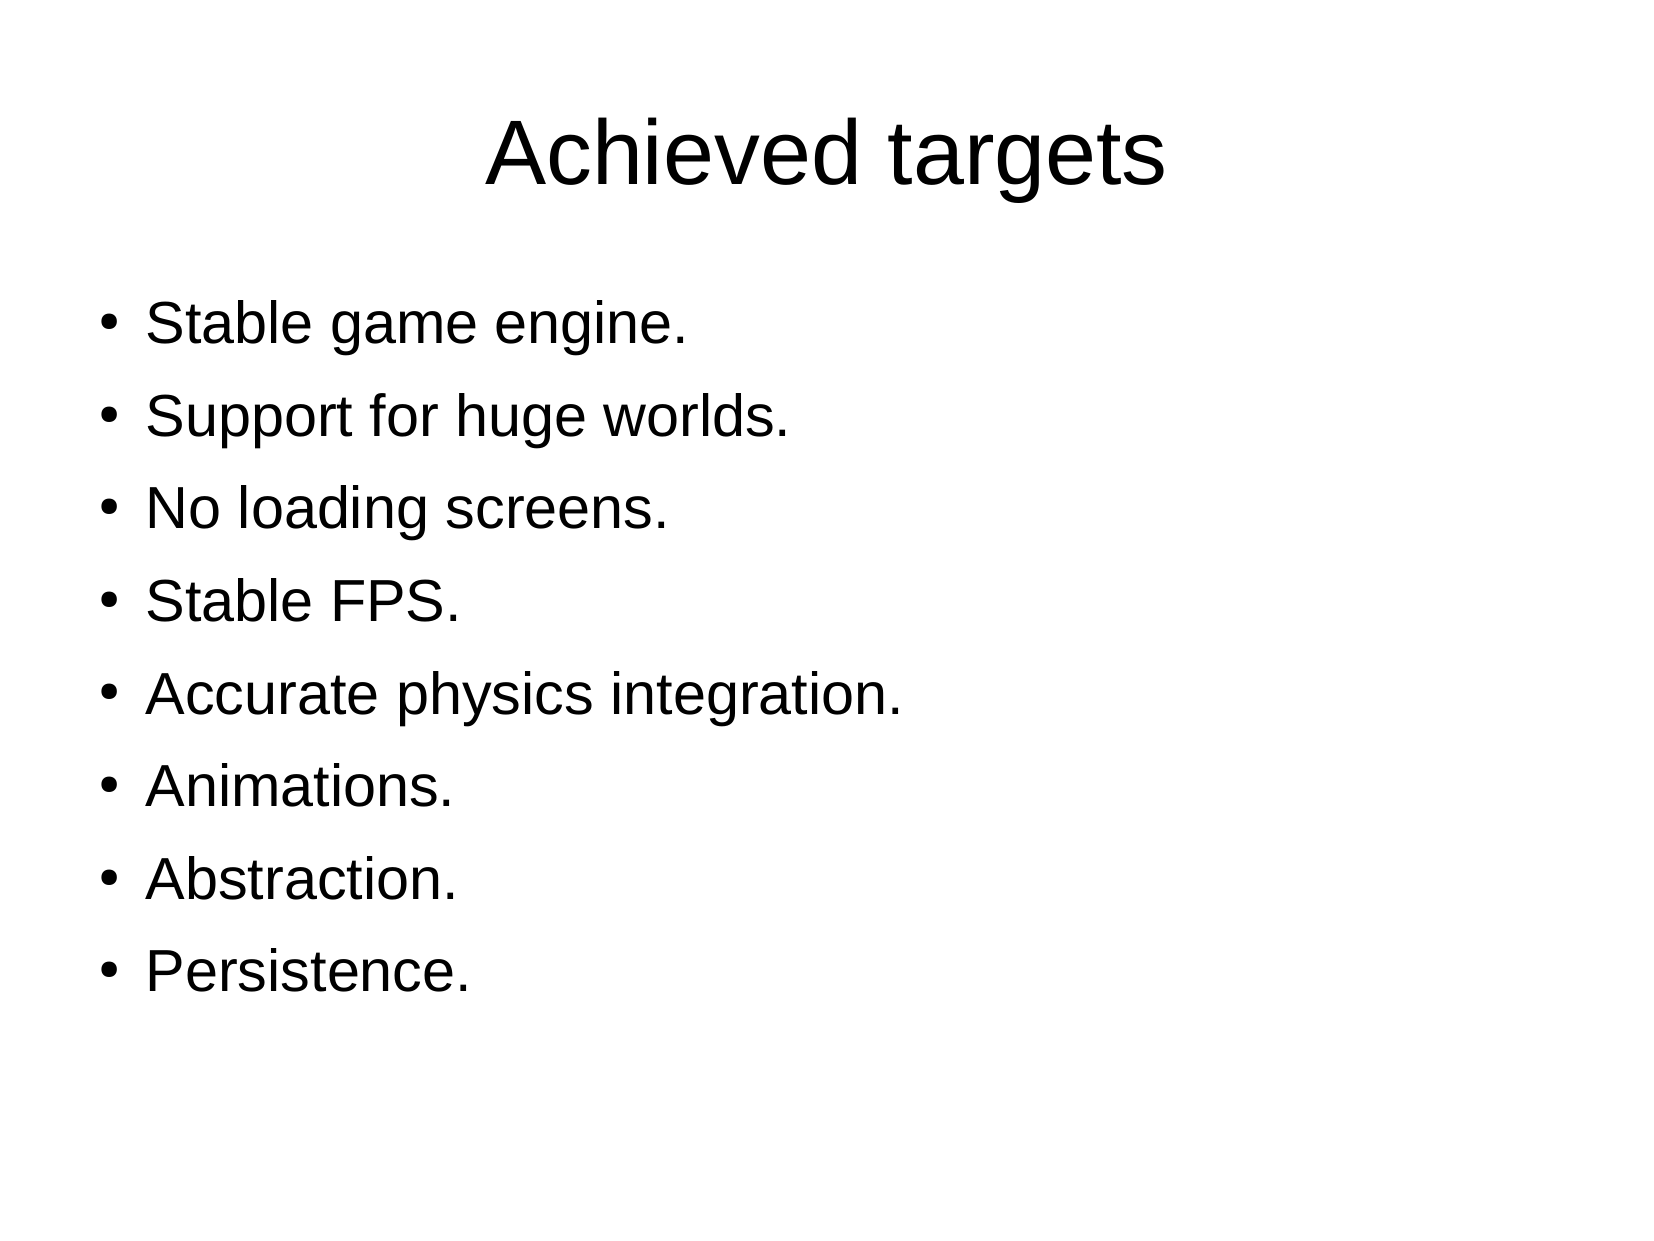

# Achieved targets
Stable game engine.
Support for huge worlds.
No loading screens.
Stable FPS.
Accurate physics integration.
Animations.
Abstraction.
Persistence.